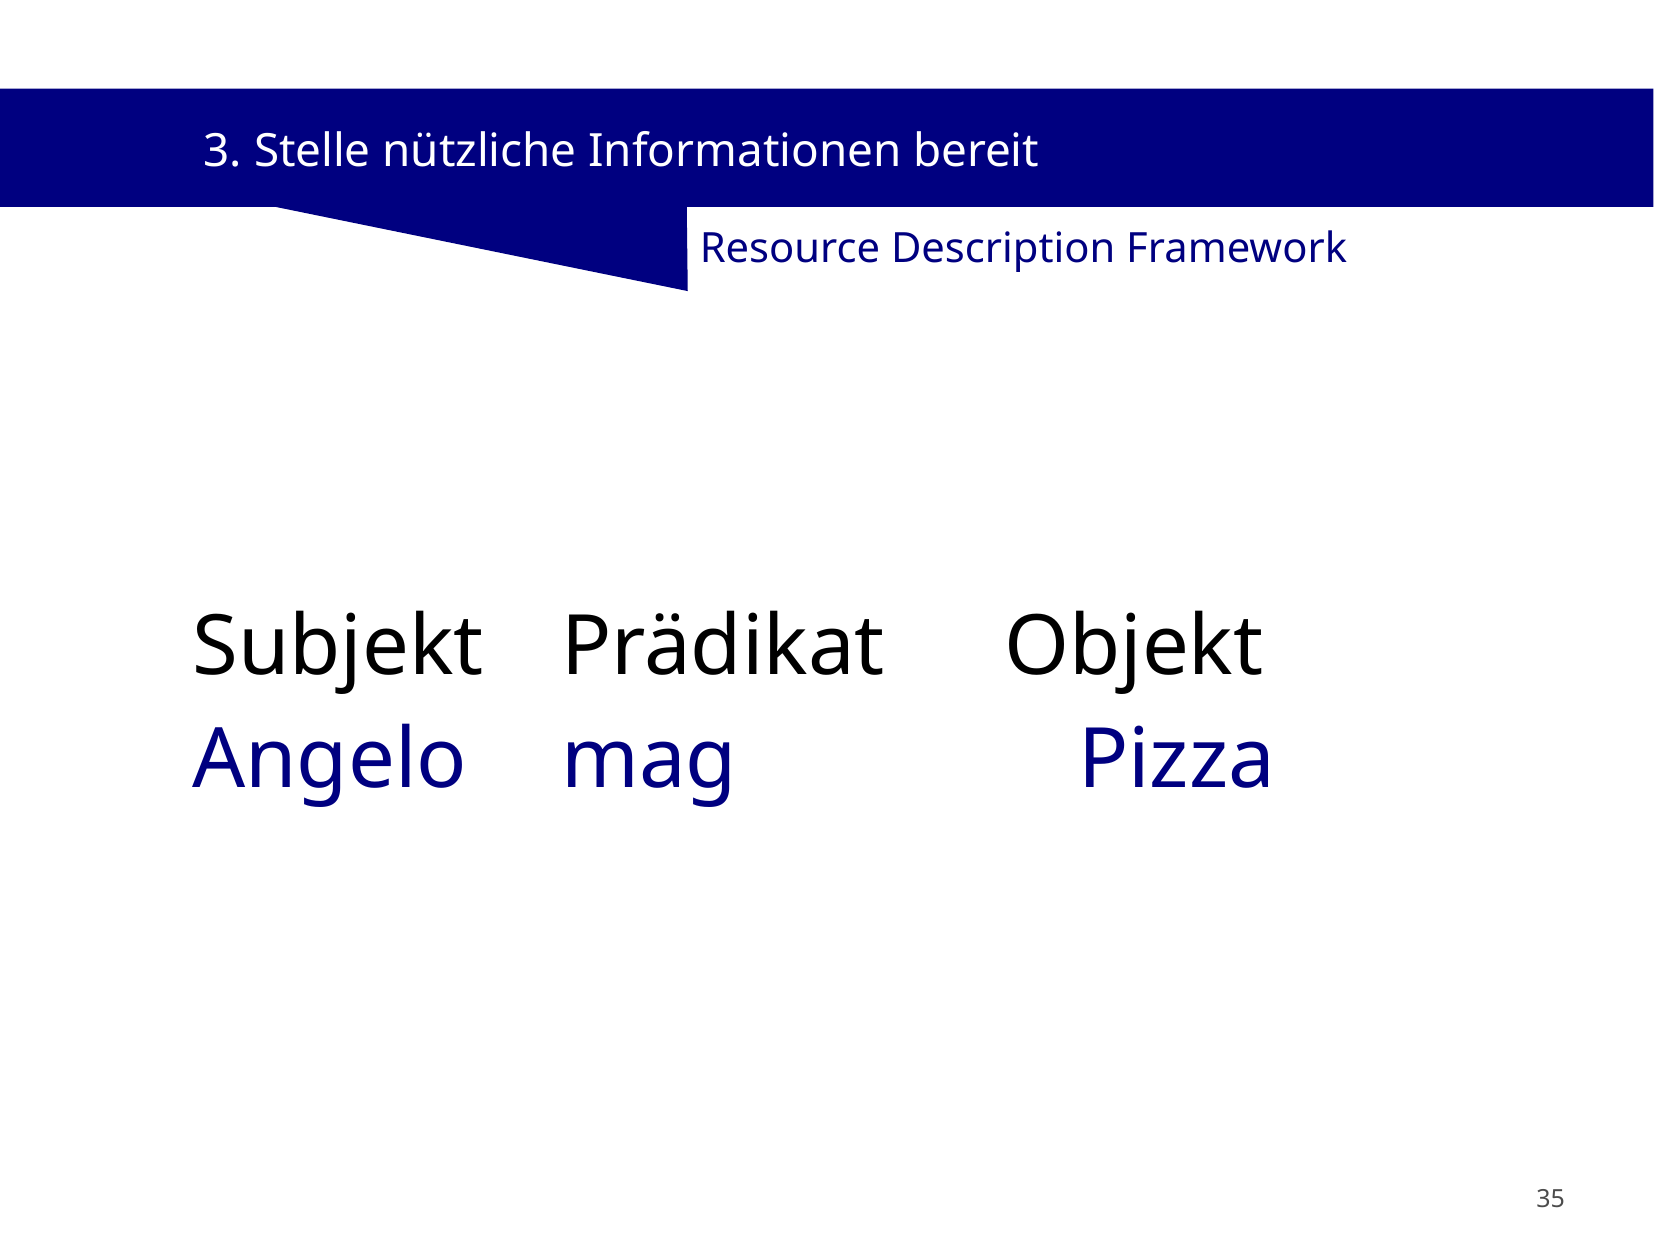

3. Stelle nützliche Informationen bereit
Resource Description Framework
Subjekt		Prädikat		Objekt
Angelo		mag					Pizza